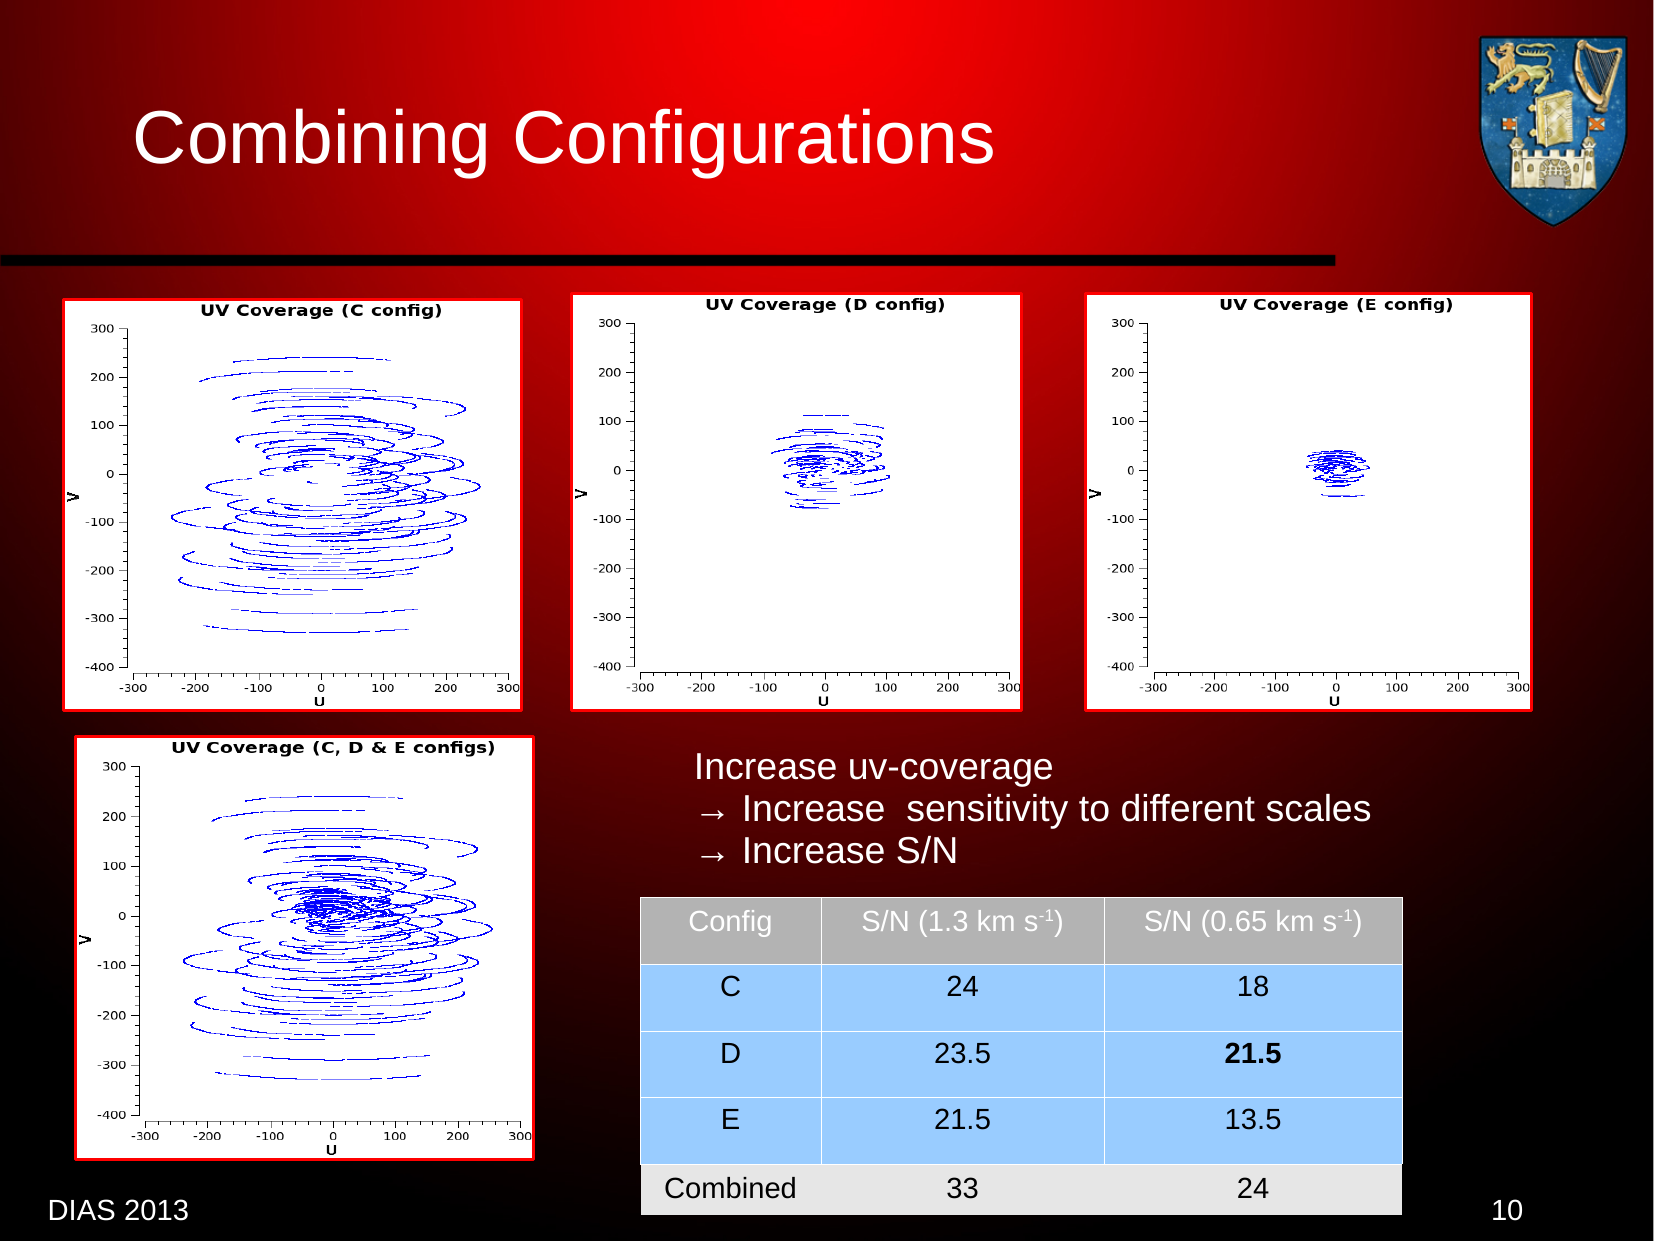

Combining Configurations
Increase uv-coverage
→ Increase sensitivity to different scales
→ Increase S/N
| Config | S/N (1.3 km s-1) | S/N (0.65 km s-1) |
| --- | --- | --- |
| C | 24 | 18 |
| D | 23.5 | 21.5 |
| E | 21.5 | 13.5 |
| Combined | 33 | 24 |
October 3-5 2012
Radio
 DIAS 2013	 					 		 										10